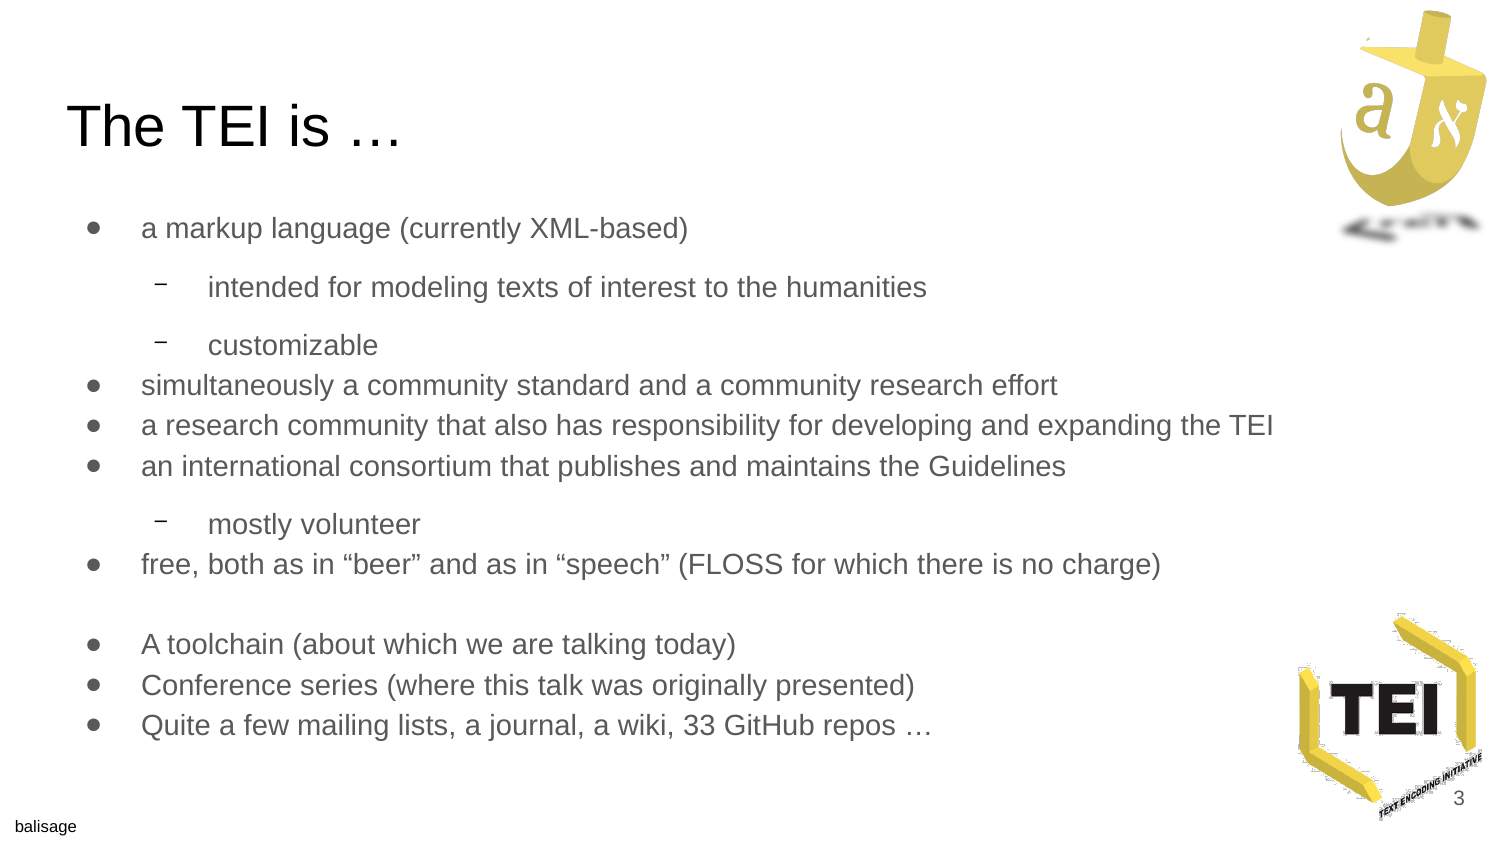

# The TEI is …
a markup language (currently XML-based)
intended for modeling texts of interest to the humanities
customizable
simultaneously a community standard and a community research effort
a research community that also has responsibility for developing and expanding the TEI
an international consortium that publishes and maintains the Guidelines
mostly volunteer
free, both as in “beer” and as in “speech” (FLOSS for which there is no charge)
A toolchain (about which we are talking today)
Conference series (where this talk was originally presented)
Quite a few mailing lists, a journal, a wiki, 33 GitHub repos …
balisage